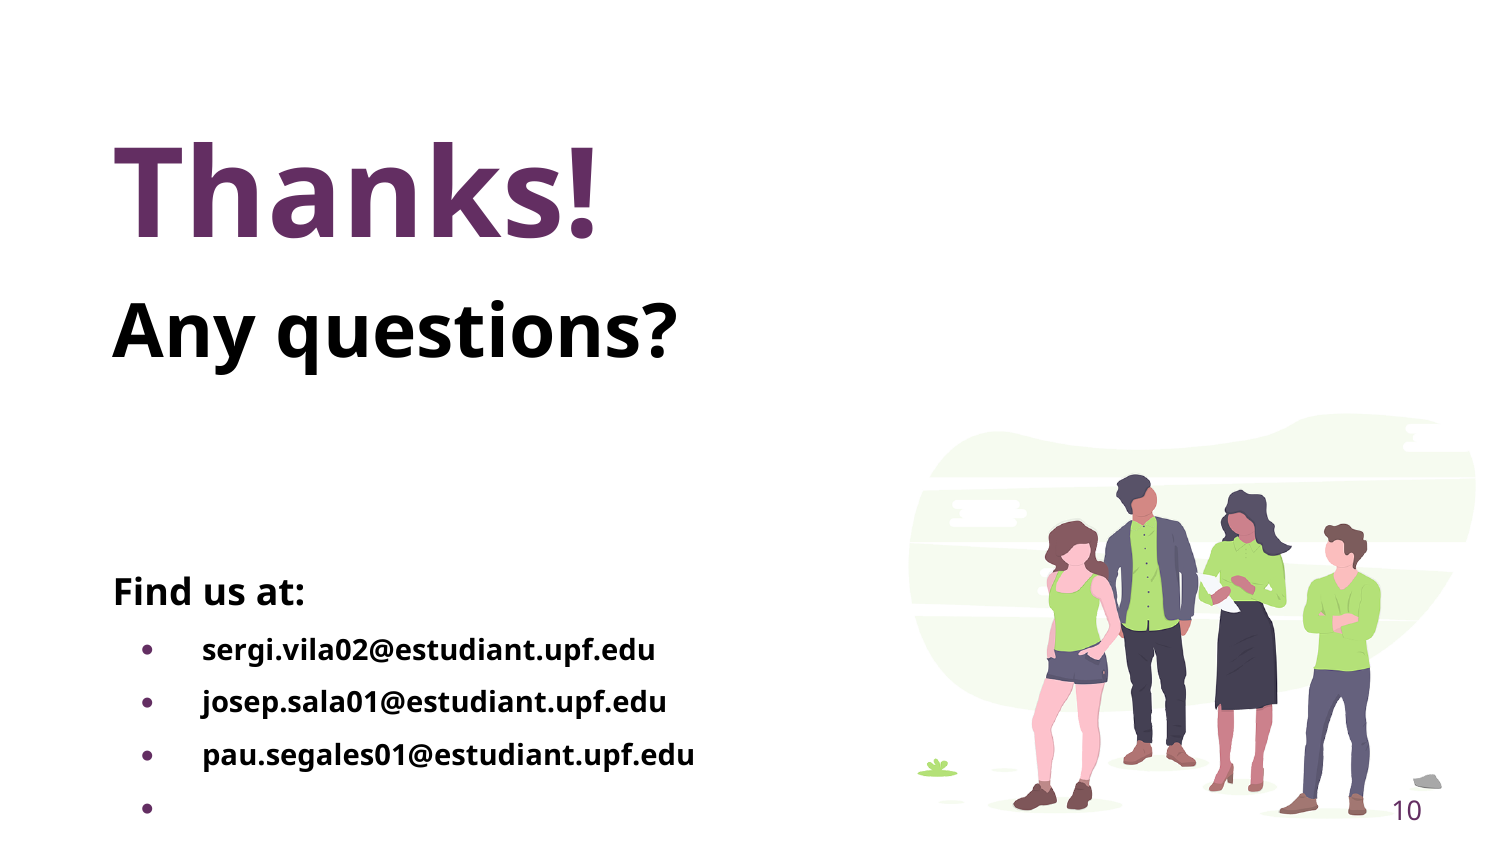

# Thanks!
Any questions?
Find us at:
sergi.vila02@estudiant.upf.edu
josep.sala01@estudiant.upf.edu
pau.segales01@estudiant.upf.edu